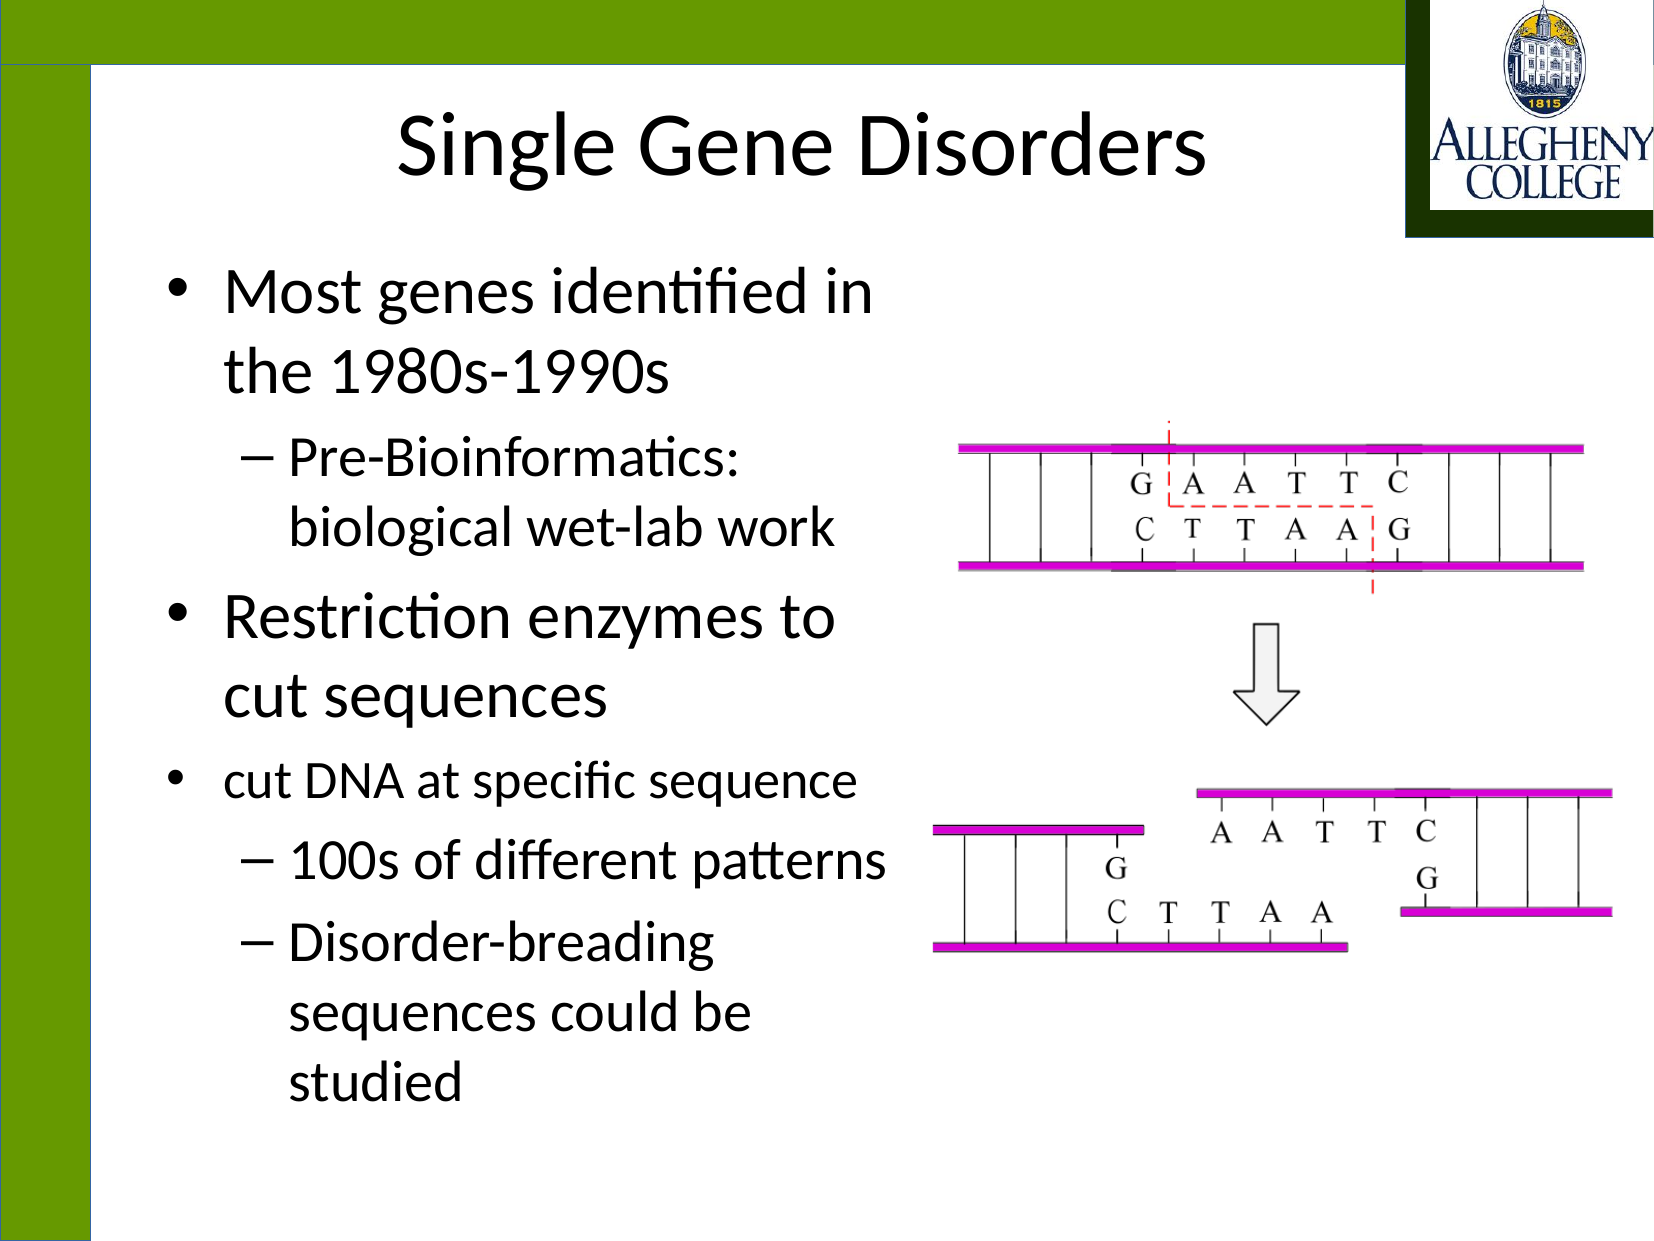

# Single Gene Disorders
Most genes identified in the 1980s-1990s
Pre-Bioinformatics: biological wet-lab work
Restriction enzymes to cut sequences
cut DNA at specific sequence
100s of different patterns
Disorder-breading sequences could be studied